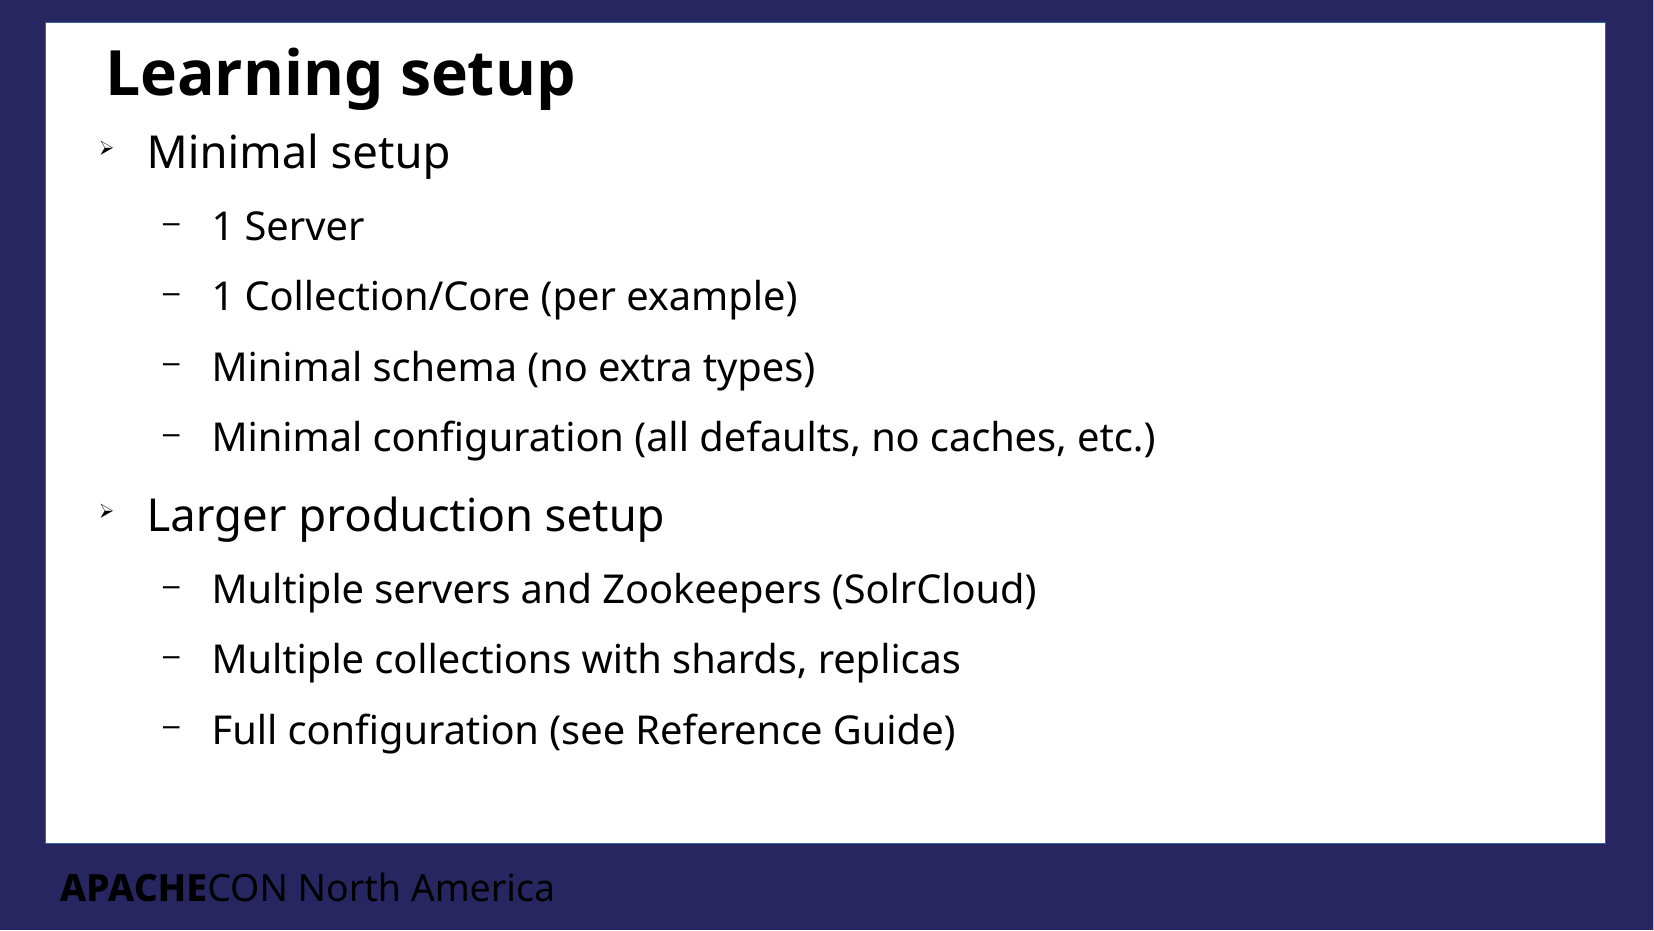

# Learning setup
Minimal setup
1 Server
1 Collection/Core (per example)
Minimal schema (no extra types)
Minimal configuration (all defaults, no caches, etc.)
Larger production setup
Multiple servers and Zookeepers (SolrCloud)
Multiple collections with shards, replicas
Full configuration (see Reference Guide)